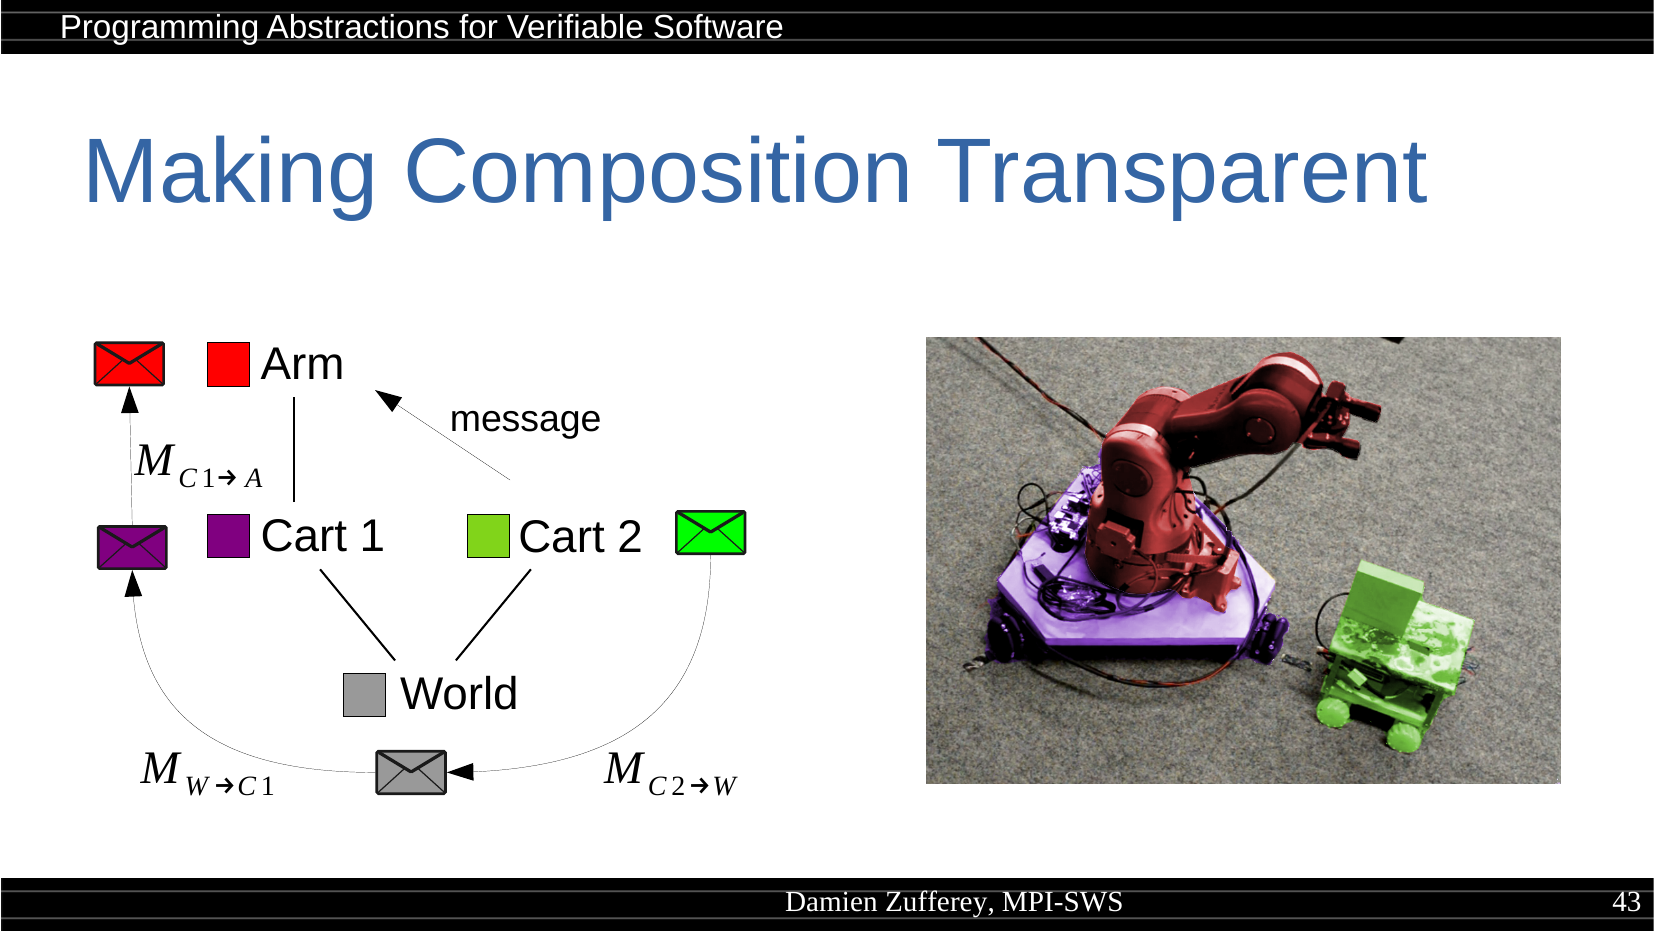

# Making Composition Transparent
Arm
message
Cart 1
Cart 2
World